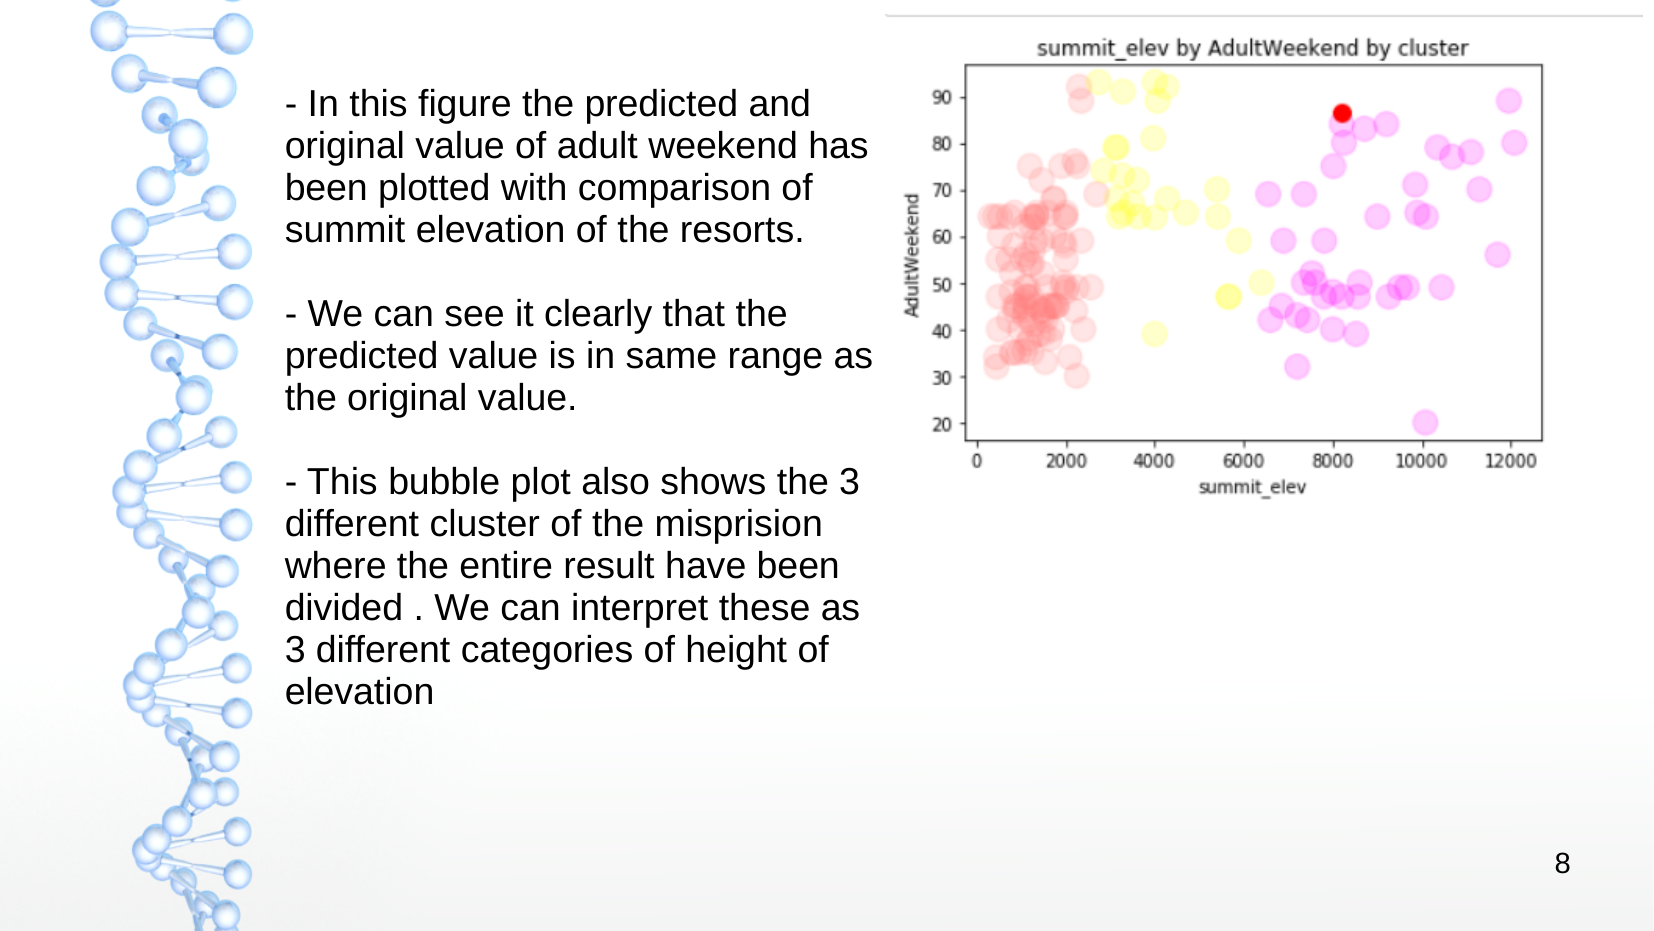

- In this figure the predicted and original value of adult weekend has been plotted with comparison of summit elevation of the resorts.
- We can see it clearly that the predicted value is in same range as the original value.
- This bubble plot also shows the 3 different cluster of the misprision where the entire result have been divided . We can interpret these as 3 different categories of height of elevation
8